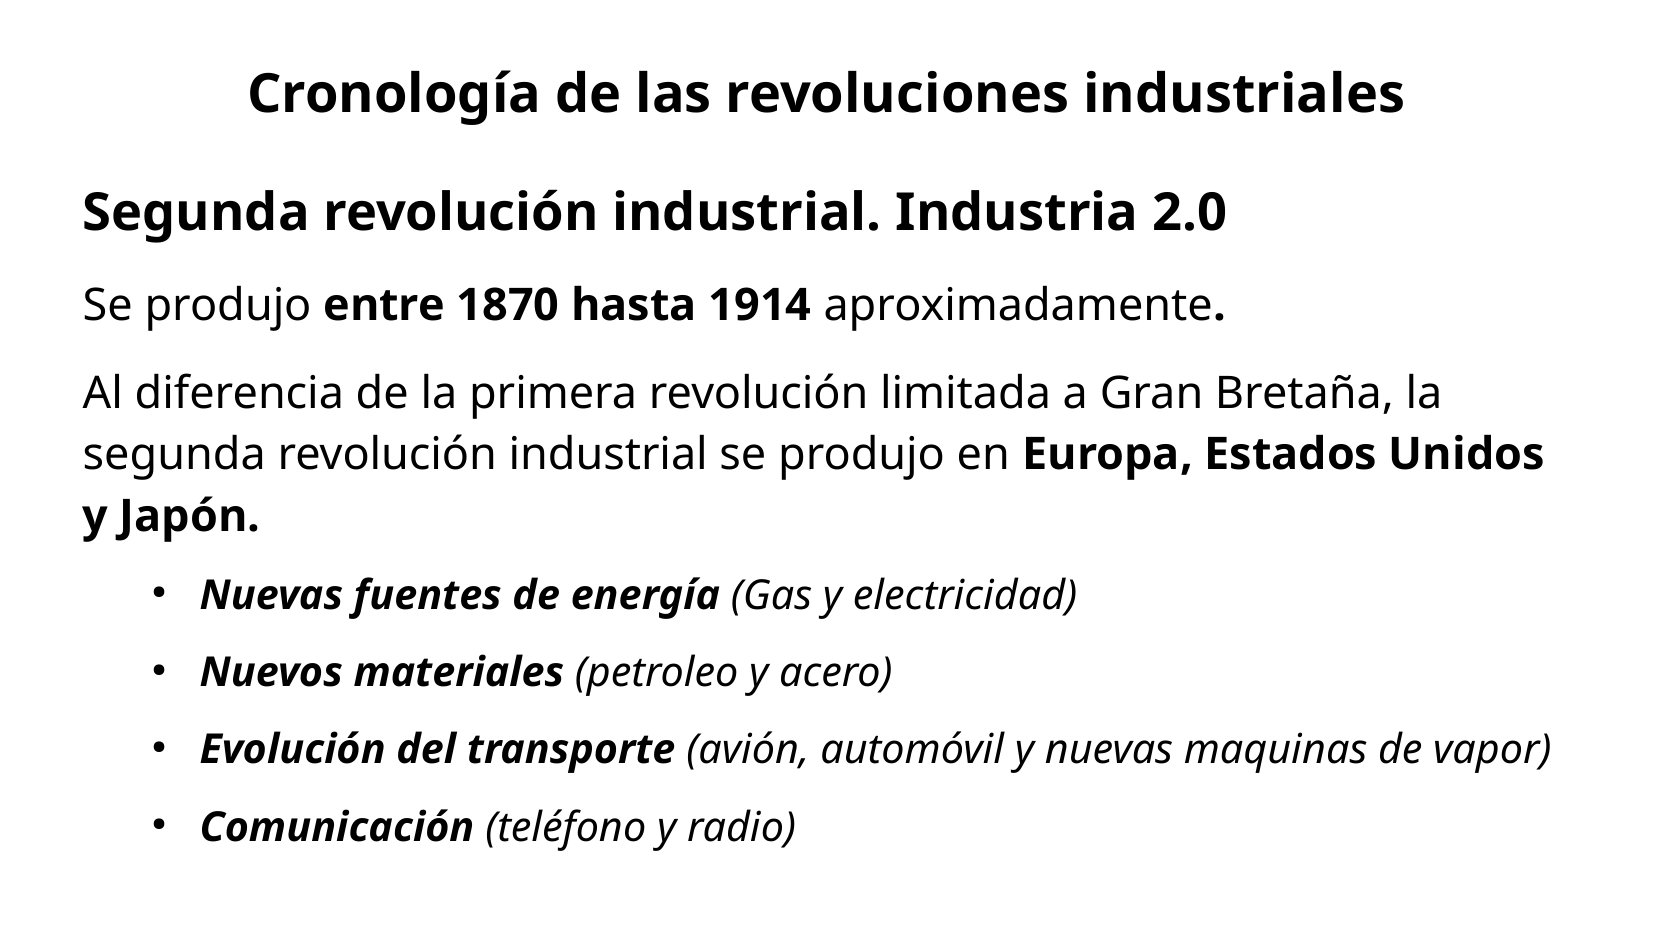

# Cronología de las revoluciones industriales
Segunda revolución industrial. Industria 2.0
Se produjo entre 1870 hasta 1914 aproximadamente.
Al diferencia de la primera revolución limitada a Gran Bretaña, la segunda revolución industrial se produjo en Europa, Estados Unidos y Japón.
Nuevas fuentes de energía (Gas y electricidad)
Nuevos materiales (petroleo y acero)
Evolución del transporte (avión, automóvil y nuevas maquinas de vapor)
Comunicación (teléfono y radio)